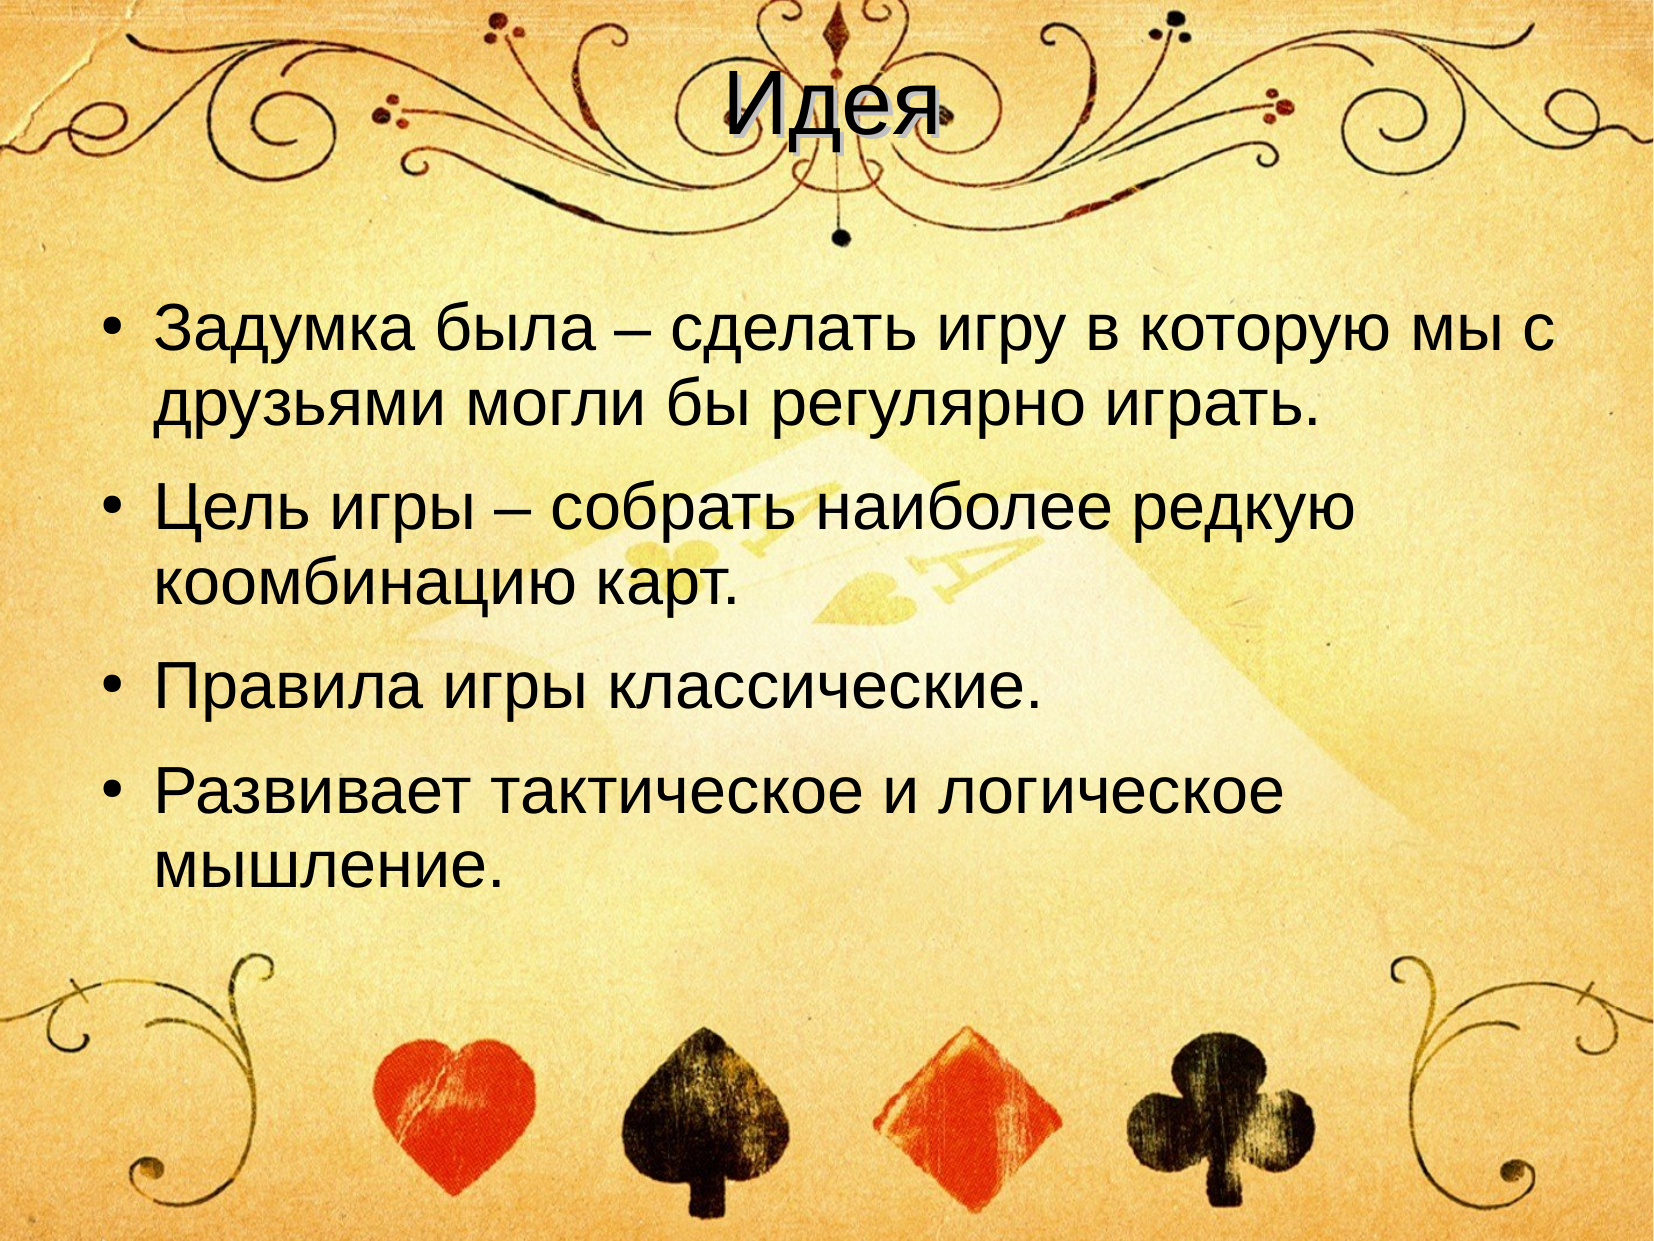

# Идея
Задумка была – сделать игру в которую мы с друзьями могли бы регулярно играть.
Цель игры – собрать наиболее редкую коомбинацию карт.
Правила игры классические.
Развивает тактическое и логическое мышление.